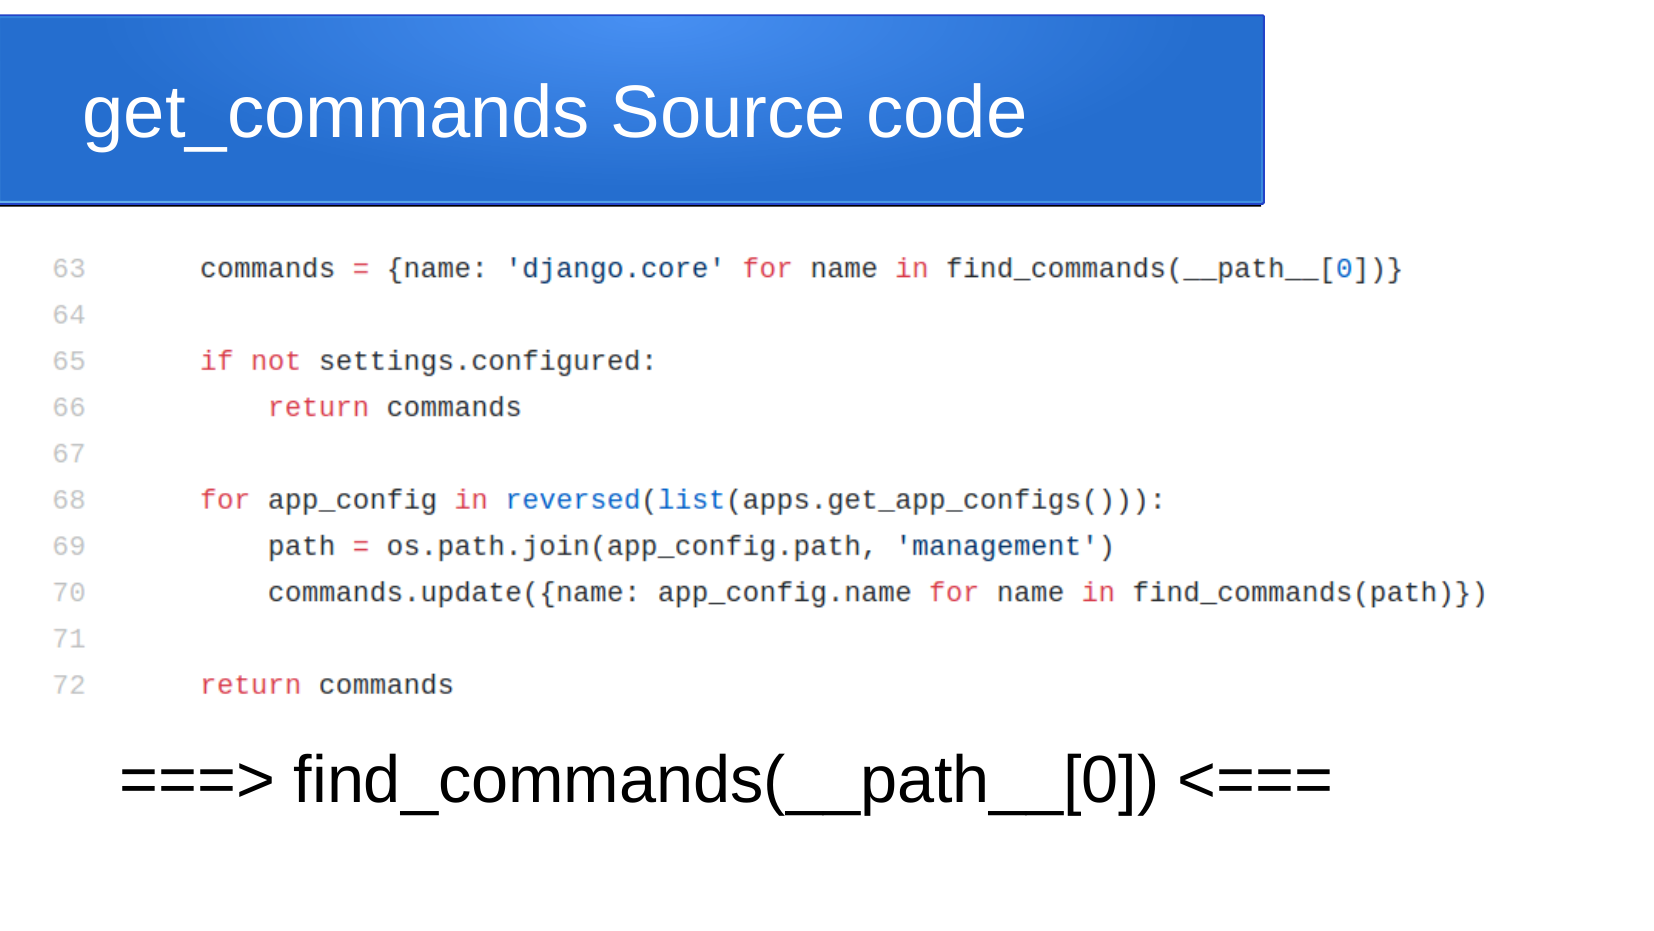

# get_commands Source code
===> find_commands(__path__[0]) <===